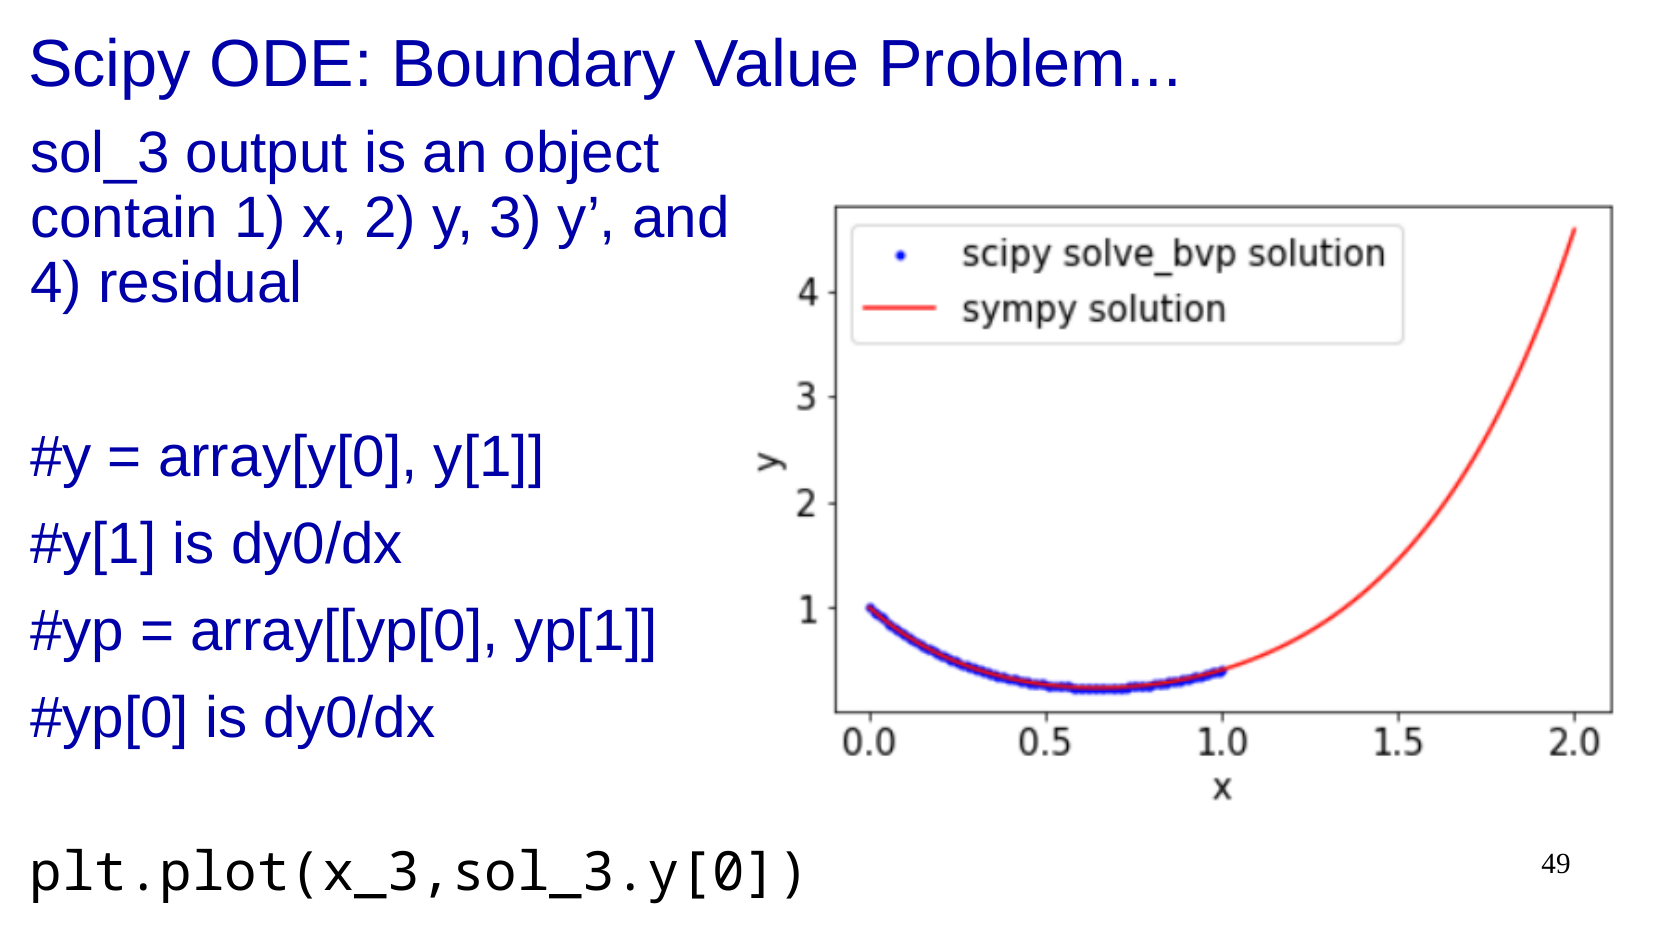

# Scipy ODE: Boundary Value Problem...
sol_3 output is an object contain 1) x, 2) y, 3) y’, and 4) residual
#y = array[y[0], y[1]]
#y[1] is dy0/dx
#yp = array[[yp[0], yp[1]]
#yp[0] is dy0/dx
plt.plot(x_3,sol_3.y[0])
49